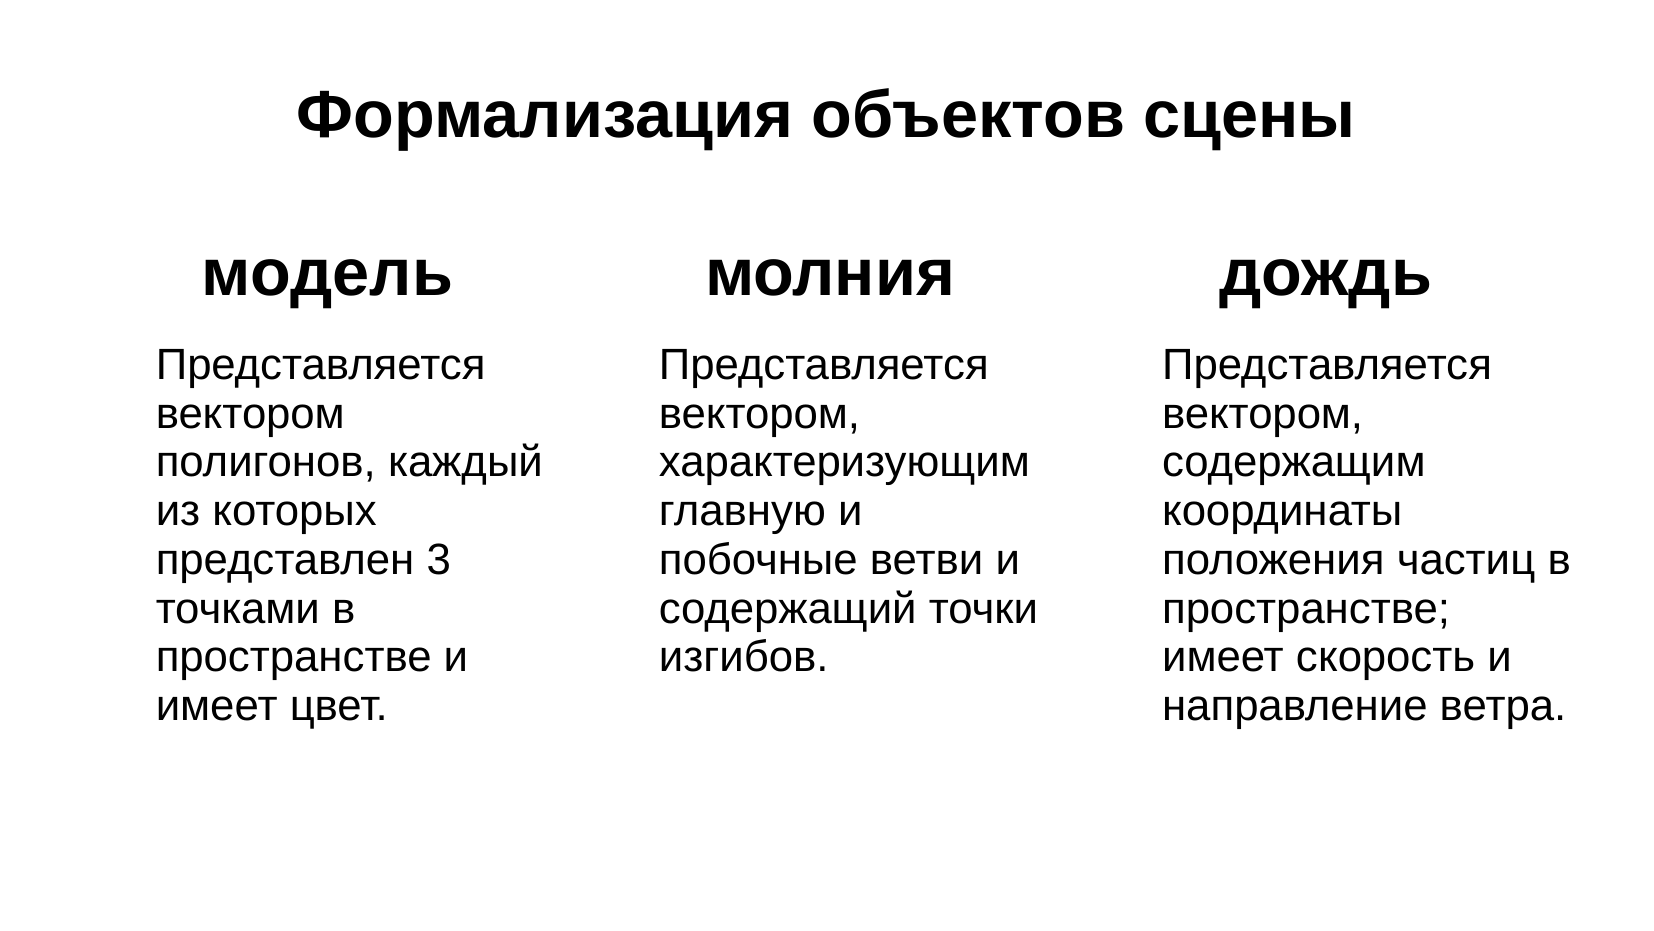

# Формализация объектов сцены
 модель
 молния
 дождь
Представляется вектором полигонов, каждый из которых представлен 3 точками в пространстве и имеет цвет.
Представляется вектором, характеризующим главную и побочные ветви и содержащий точки изгибов.
Представляется вектором, содержащим координаты положения частиц в пространстве; имеет скорость и направление ветра.